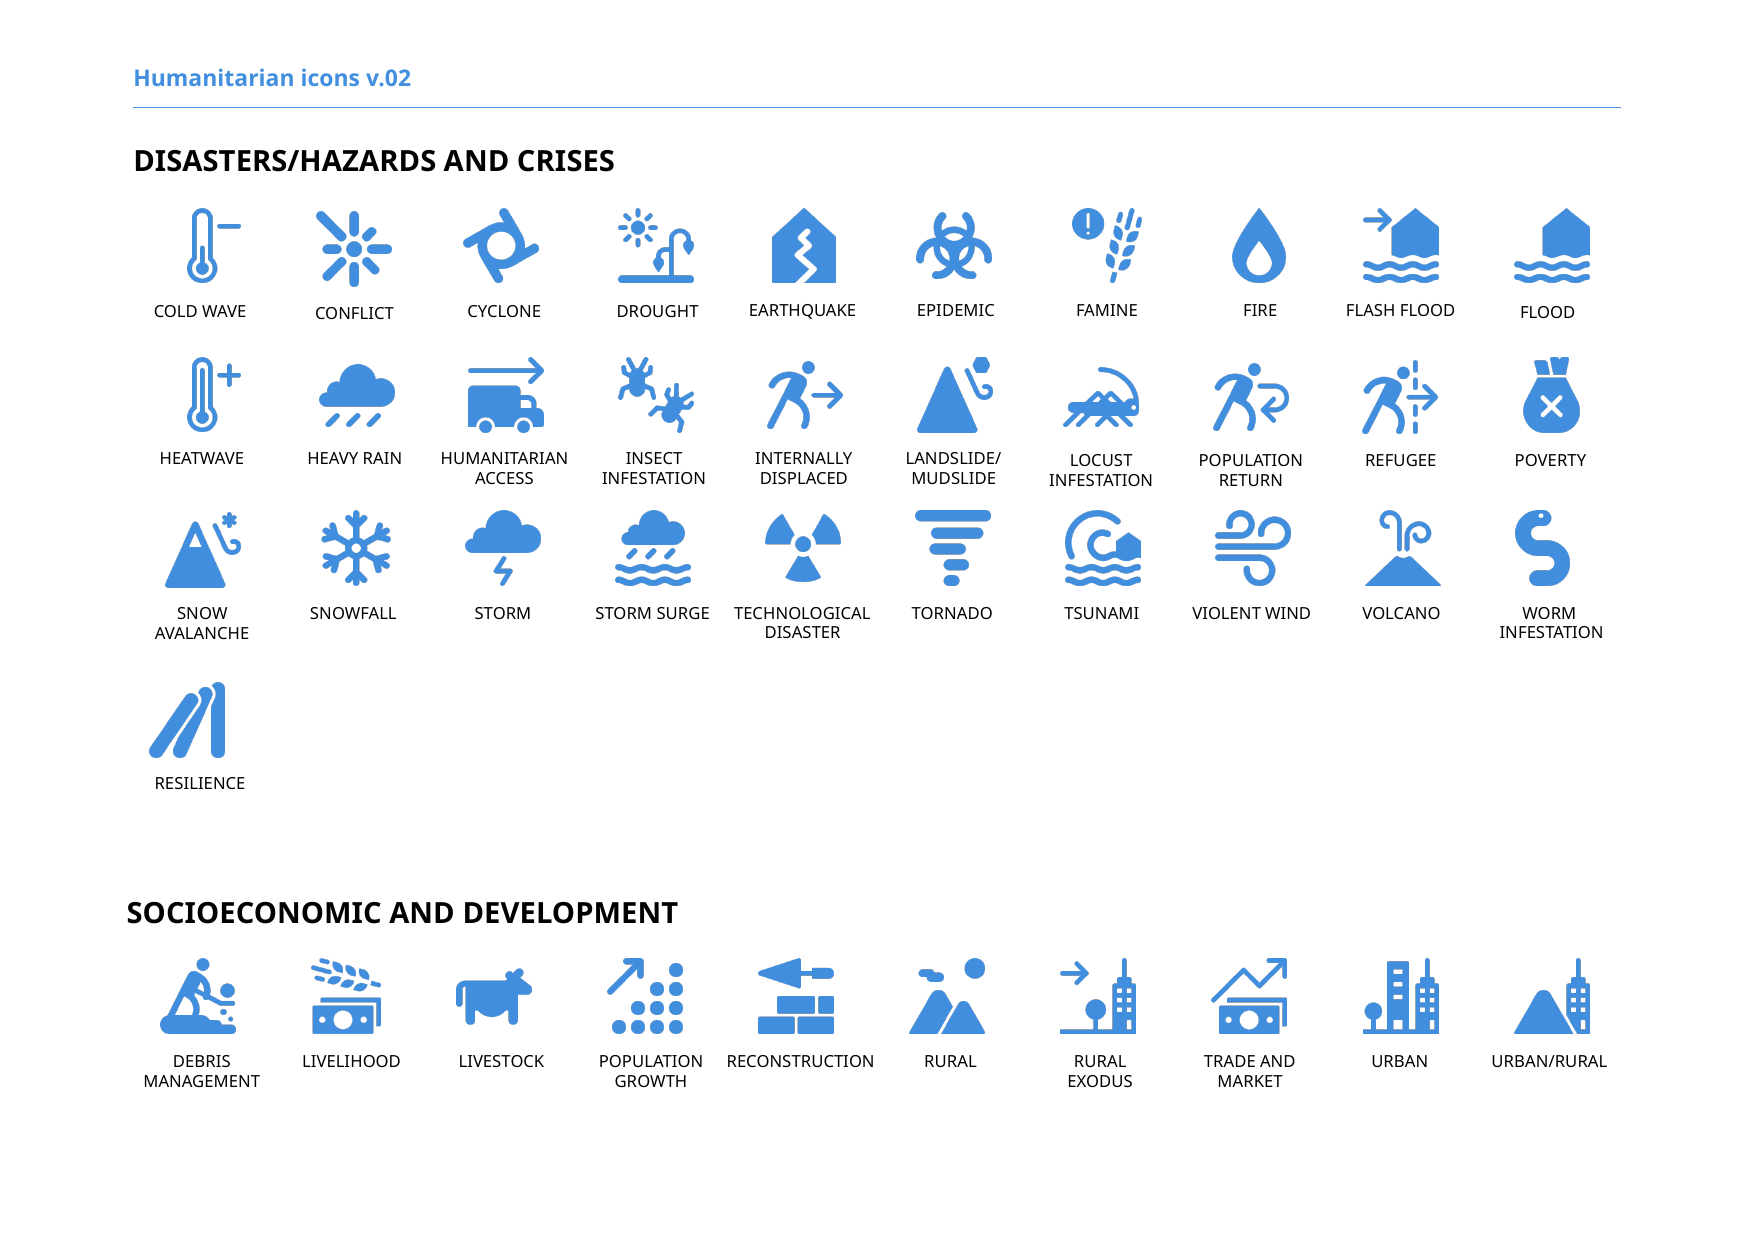

# Humanitarian icons v.02
DISASTERS/HAZARDS AND CRISES
EARTHQUAKE
EPIDEMIC
FAMINE
FIRE
FLASH FLOOD
COLD WAVE
CYCLONE
DROUGHT
FLOOD
CONFLICT
HEAVY RAIN
HUMANITARIAN
ACCESS
INSECT
INFESTATION
INTERNALLY
DISPLACED
LANDSLIDE/
MUDSLIDE
HEATWAVE
LOCUST
INFESTATION
POPULATION RETURN
REFUGEE
POVERTY
SNOWFALL
STORM
STORM SURGE
TECHNOLOGICAL
DISASTER
TORNADO
TSUNAMI
VIOLENT WIND
VOLCANO
WORM
INFESTATION
SNOW
AVALANCHE
RESILIENCE
SOCIOECONOMIC AND DEVELOPMENT
DEBRIS
MANAGEMENT
LIVELIHOOD
LIVESTOCK
POPULATION GROWTH
RECONSTRUCTION
RURAL
RURAL
EXODUS
TRADE AND MARKET
URBAN
URBAN/RURAL